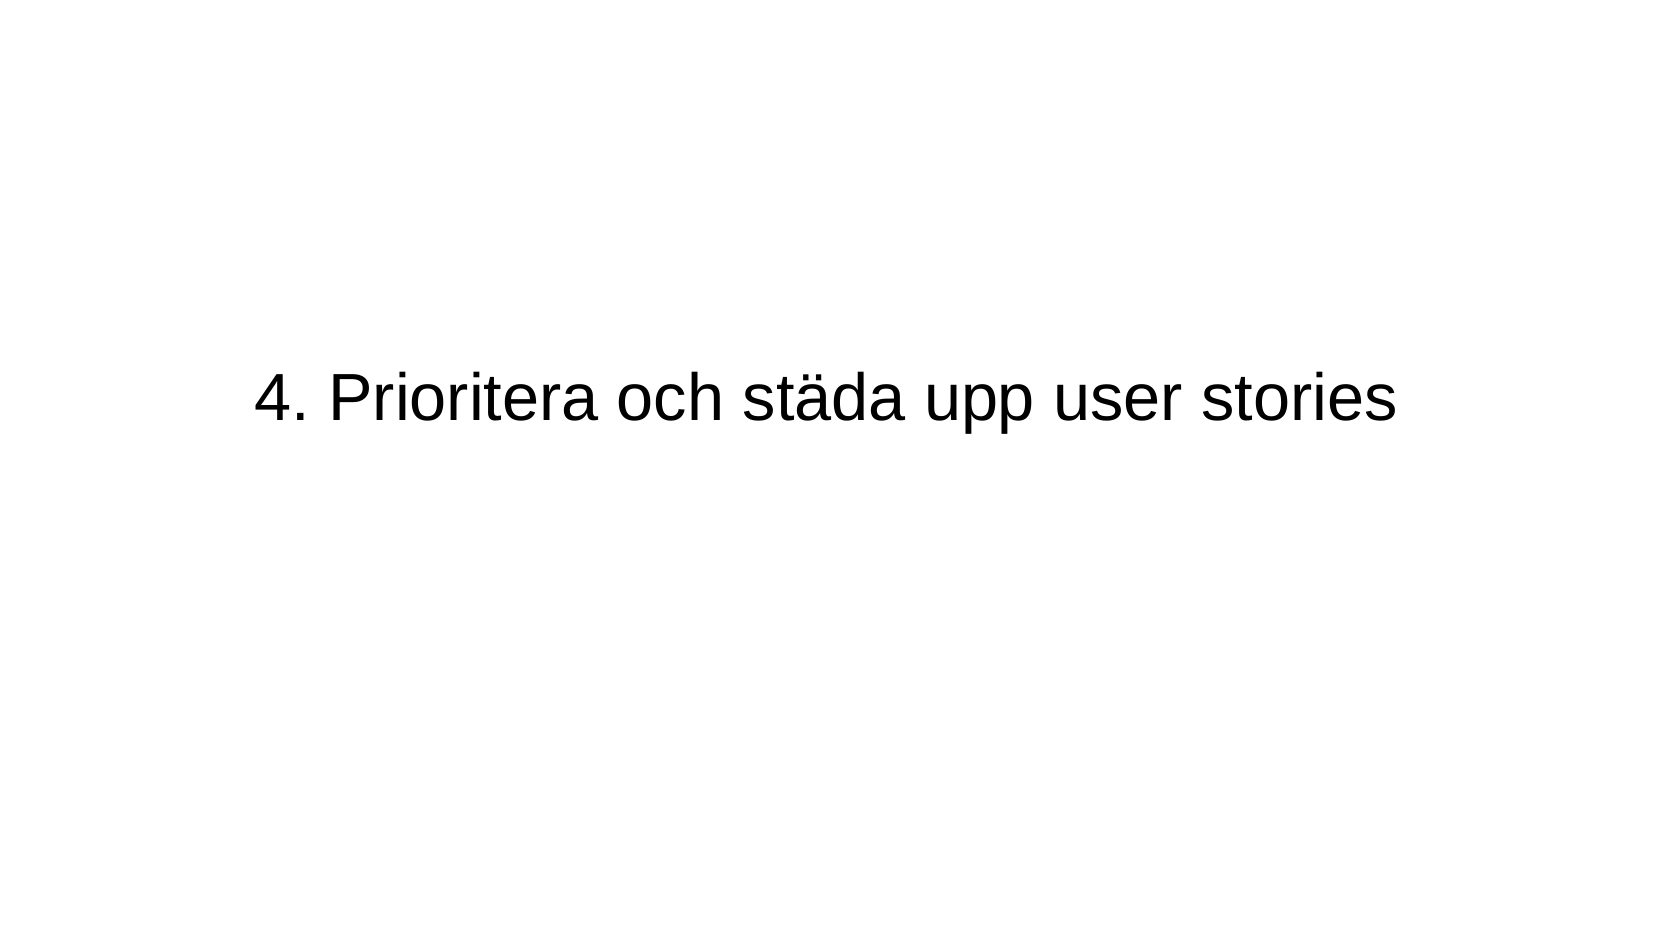

# 4. Prioritera och städa upp user stories